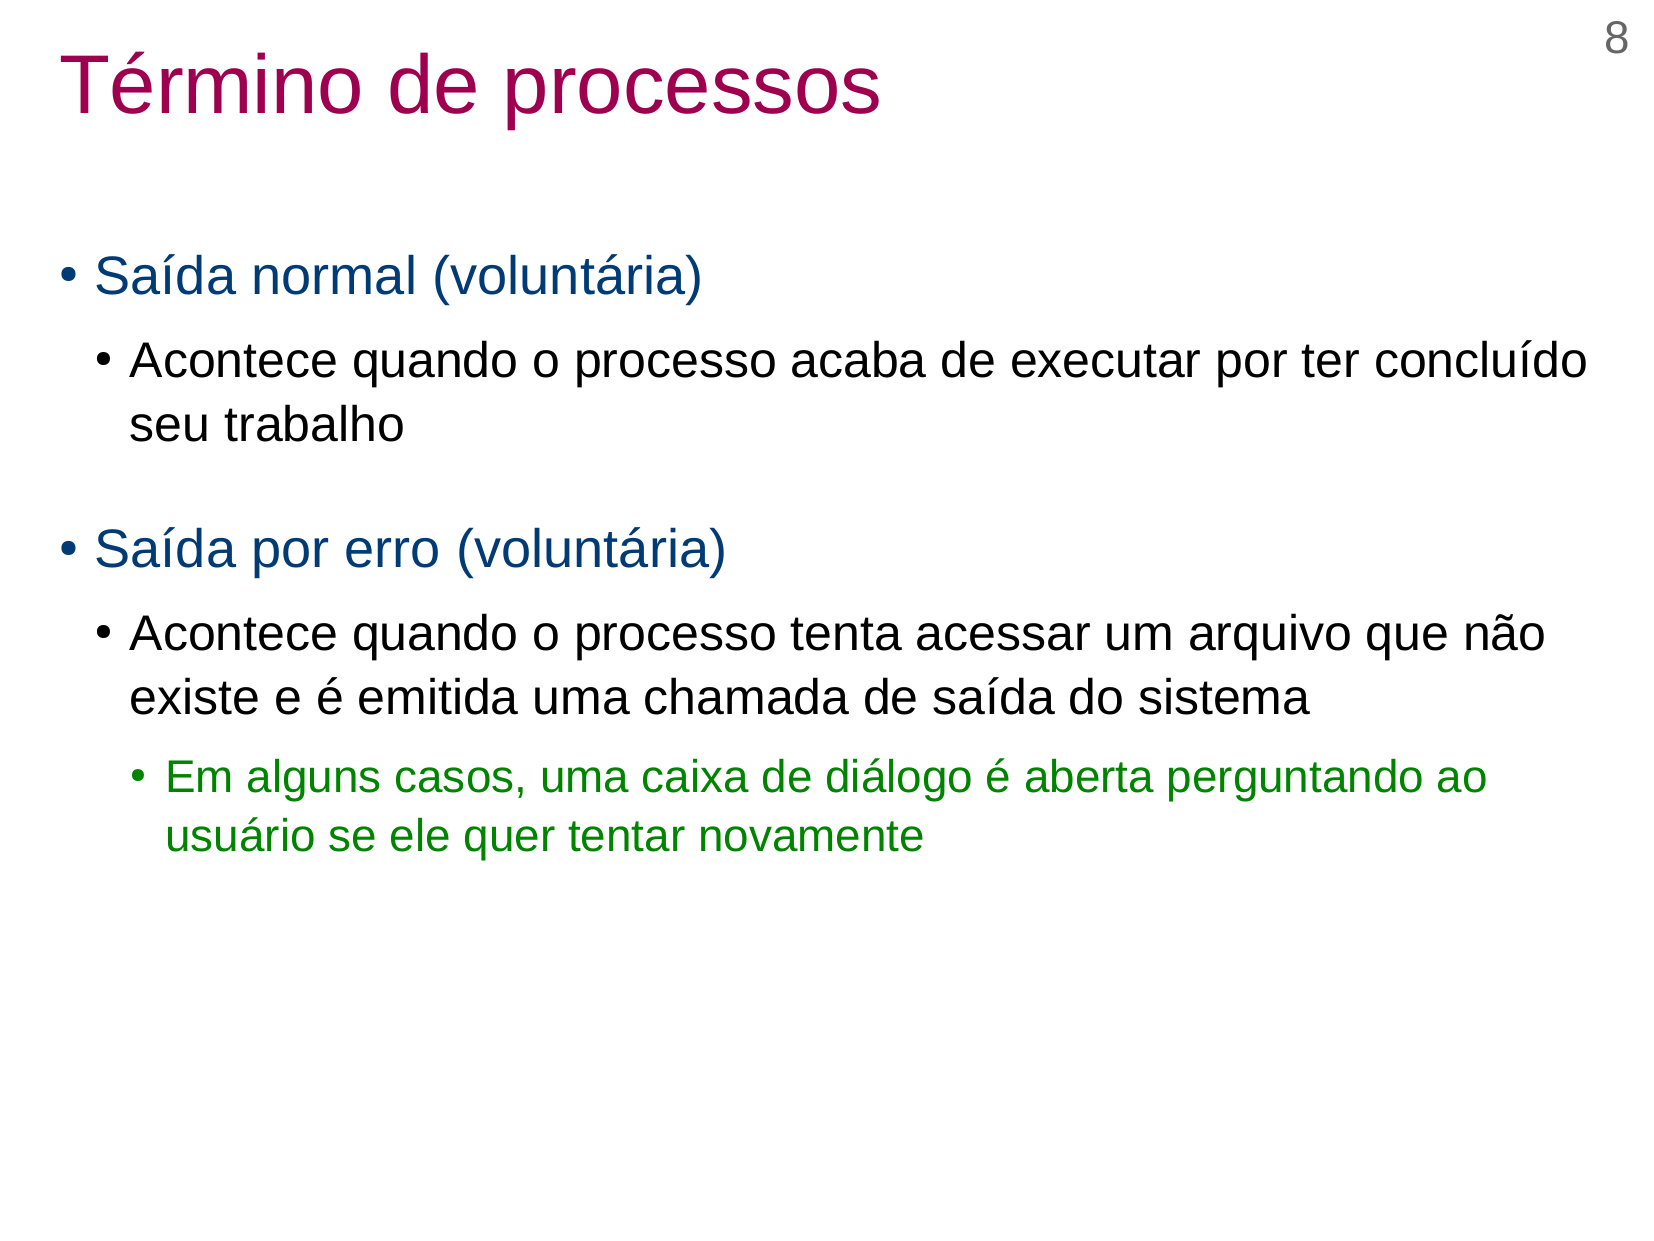

8
# Término de processos
Saída normal (voluntária)
Acontece quando o processo acaba de executar por ter concluído seu trabalho
Saída por erro (voluntária)
Acontece quando o processo tenta acessar um arquivo que não existe e é emitida uma chamada de saída do sistema
Em alguns casos, uma caixa de diálogo é aberta perguntando ao usuário se ele quer tentar novamente